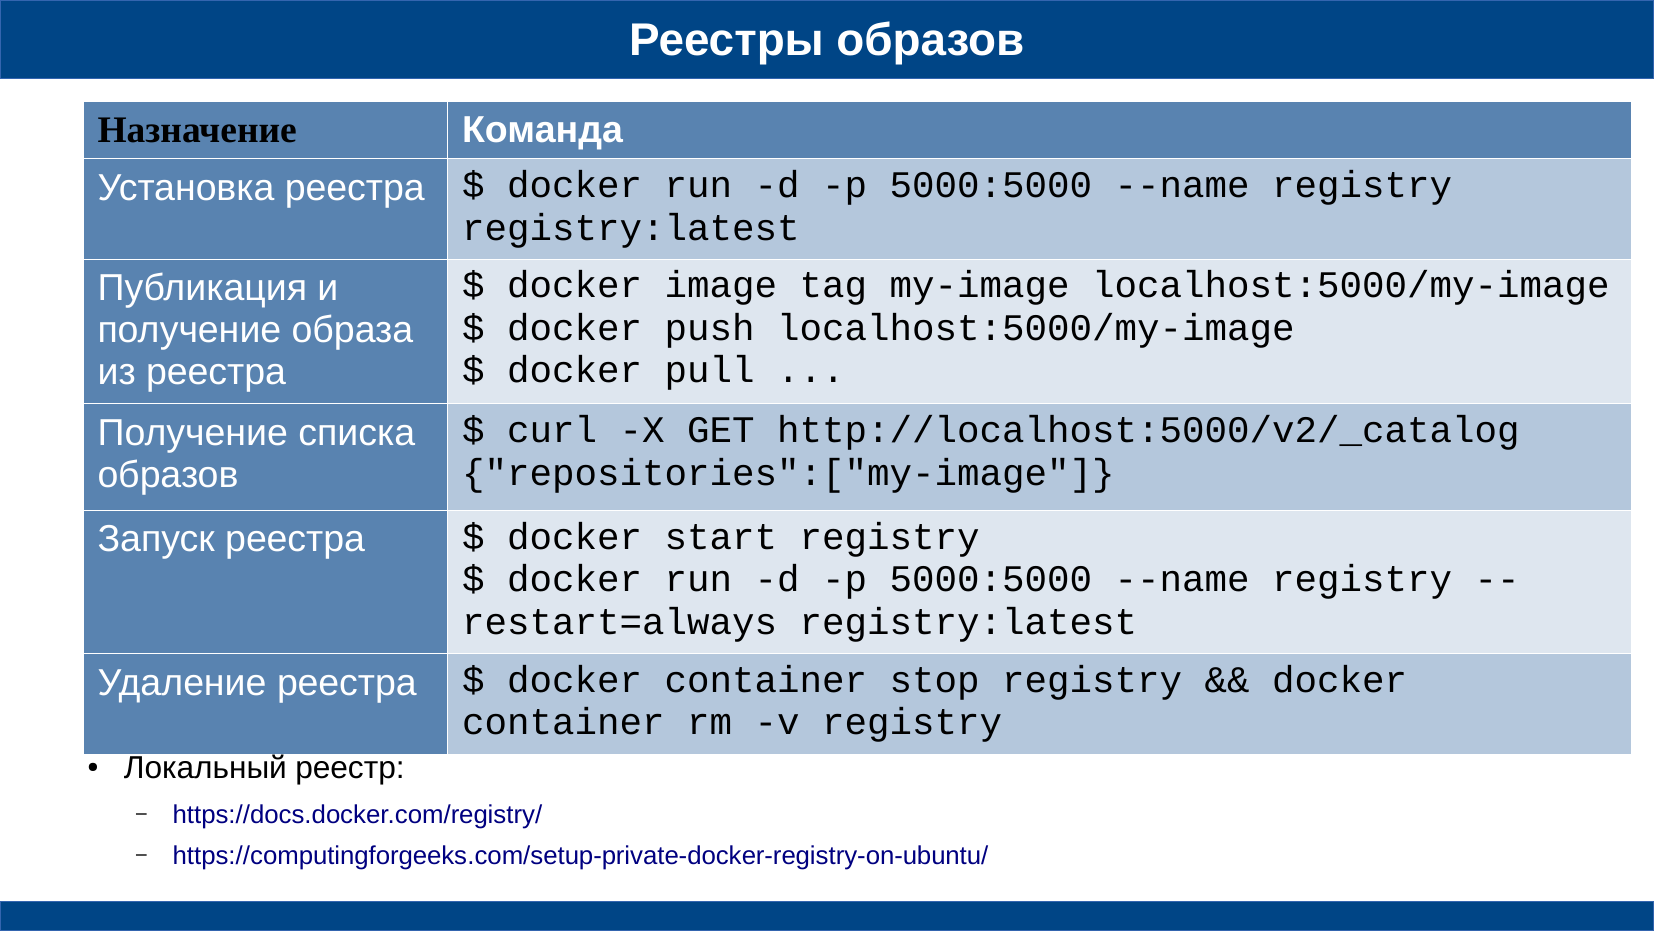

# Реестры образов
| Назначение | Команда |
| --- | --- |
| Установка реестра | $ docker run -d -p 5000:5000 --name registry registry:latest |
| Публикация и получение образа из реестра | $ docker image tag my-image localhost:5000/my-image $ docker push localhost:5000/my-image $ docker pull ... |
| Получение списка образов | $ curl -X GET http://localhost:5000/v2/\_catalog {"repositories":["my-image"]} |
| Запуск реестра | $ docker start registry $ docker run -d -p 5000:5000 --name registry --restart=always registry:latest |
| Удаление реестра | $ docker container stop registry && docker container rm -v registry |
Локальный реестр:
https://docs.docker.com/registry/
https://computingforgeeks.com/setup-private-docker-registry-on-ubuntu/